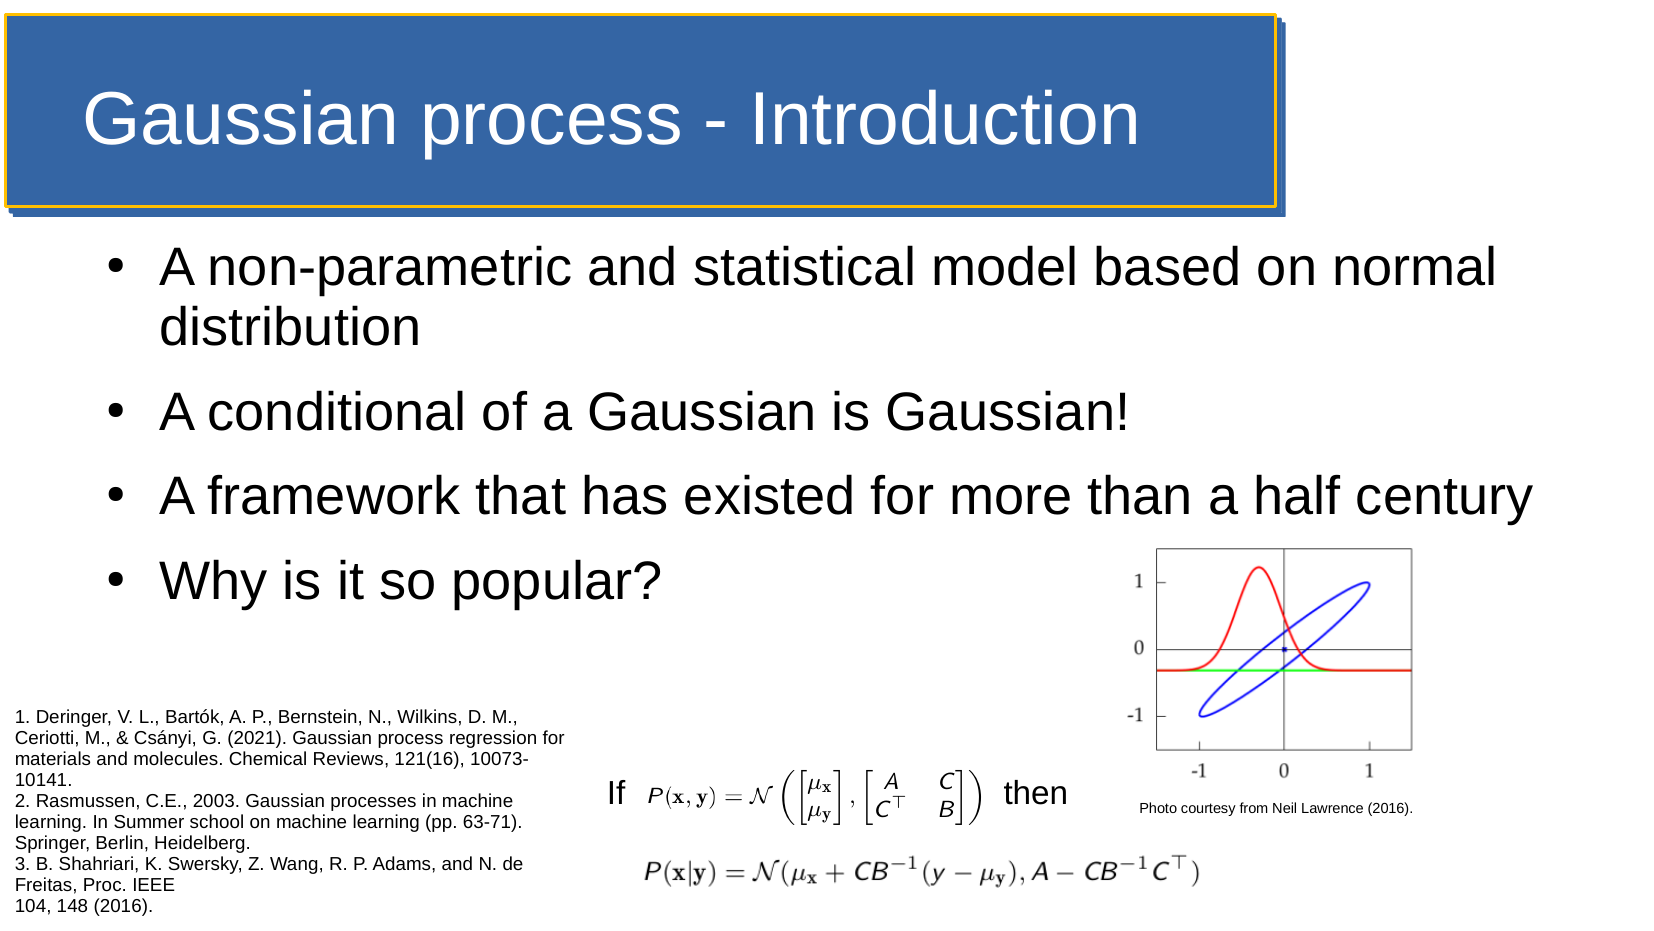

# Gaussian process - Introduction
A non-parametric and statistical model based on normal distribution
A conditional of a Gaussian is Gaussian!
A framework that has existed for more than a half century
Why is it so popular?
1. Deringer, V. L., Bartók, A. P., Bernstein, N., Wilkins, D. M., Ceriotti, M., & Csányi, G. (2021). Gaussian process regression for materials and molecules. Chemical Reviews, 121(16), 10073-10141.
2. Rasmussen, C.E., 2003. Gaussian processes in machine learning. In Summer school on machine learning (pp. 63-71). Springer, Berlin, Heidelberg.
3. B. Shahriari, K. Swersky, Z. Wang, R. P. Adams, and N. de Freitas, Proc. IEEE
104, 148 (2016).
If then
Photo courtesy from Neil Lawrence (2016).